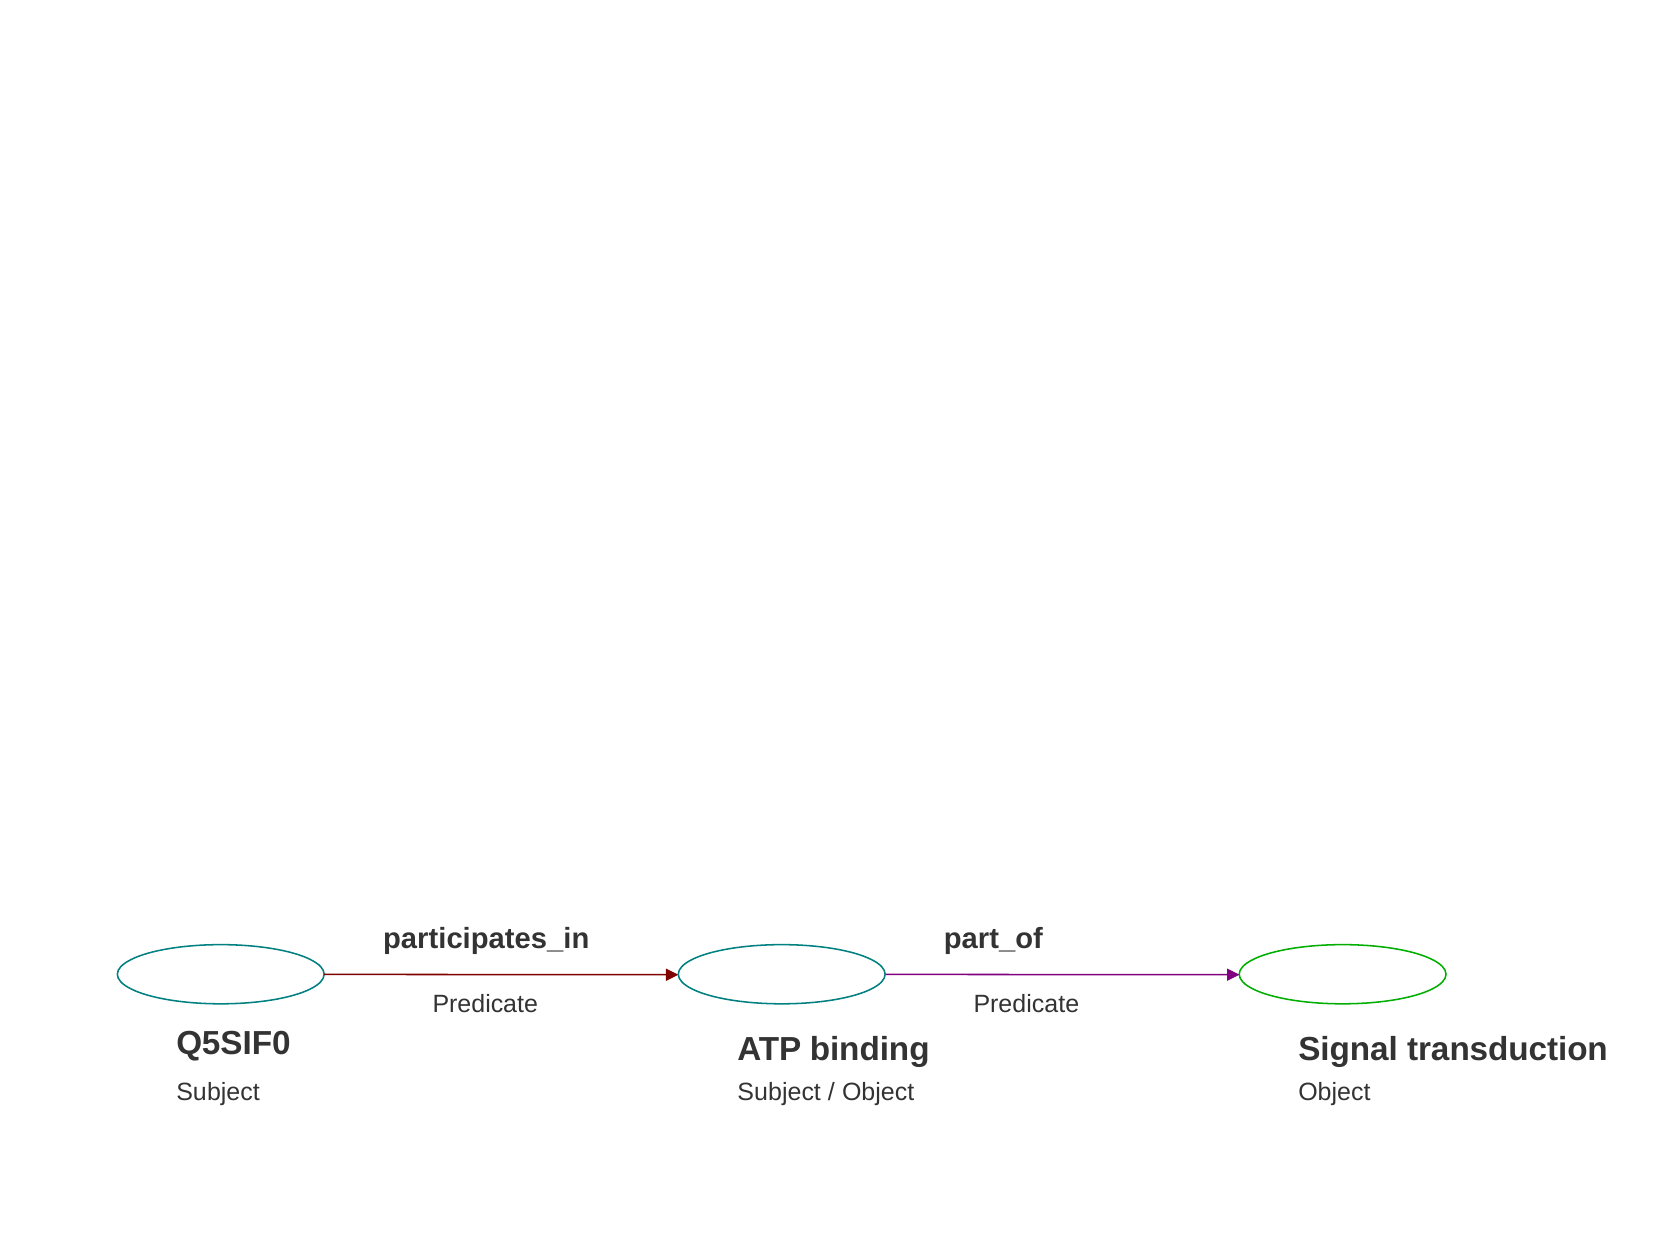

participates_in
part_of
Predicate
Predicate
Q5SIF0
ATP binding
Signal transduction
Subject
Subject / Object
Object